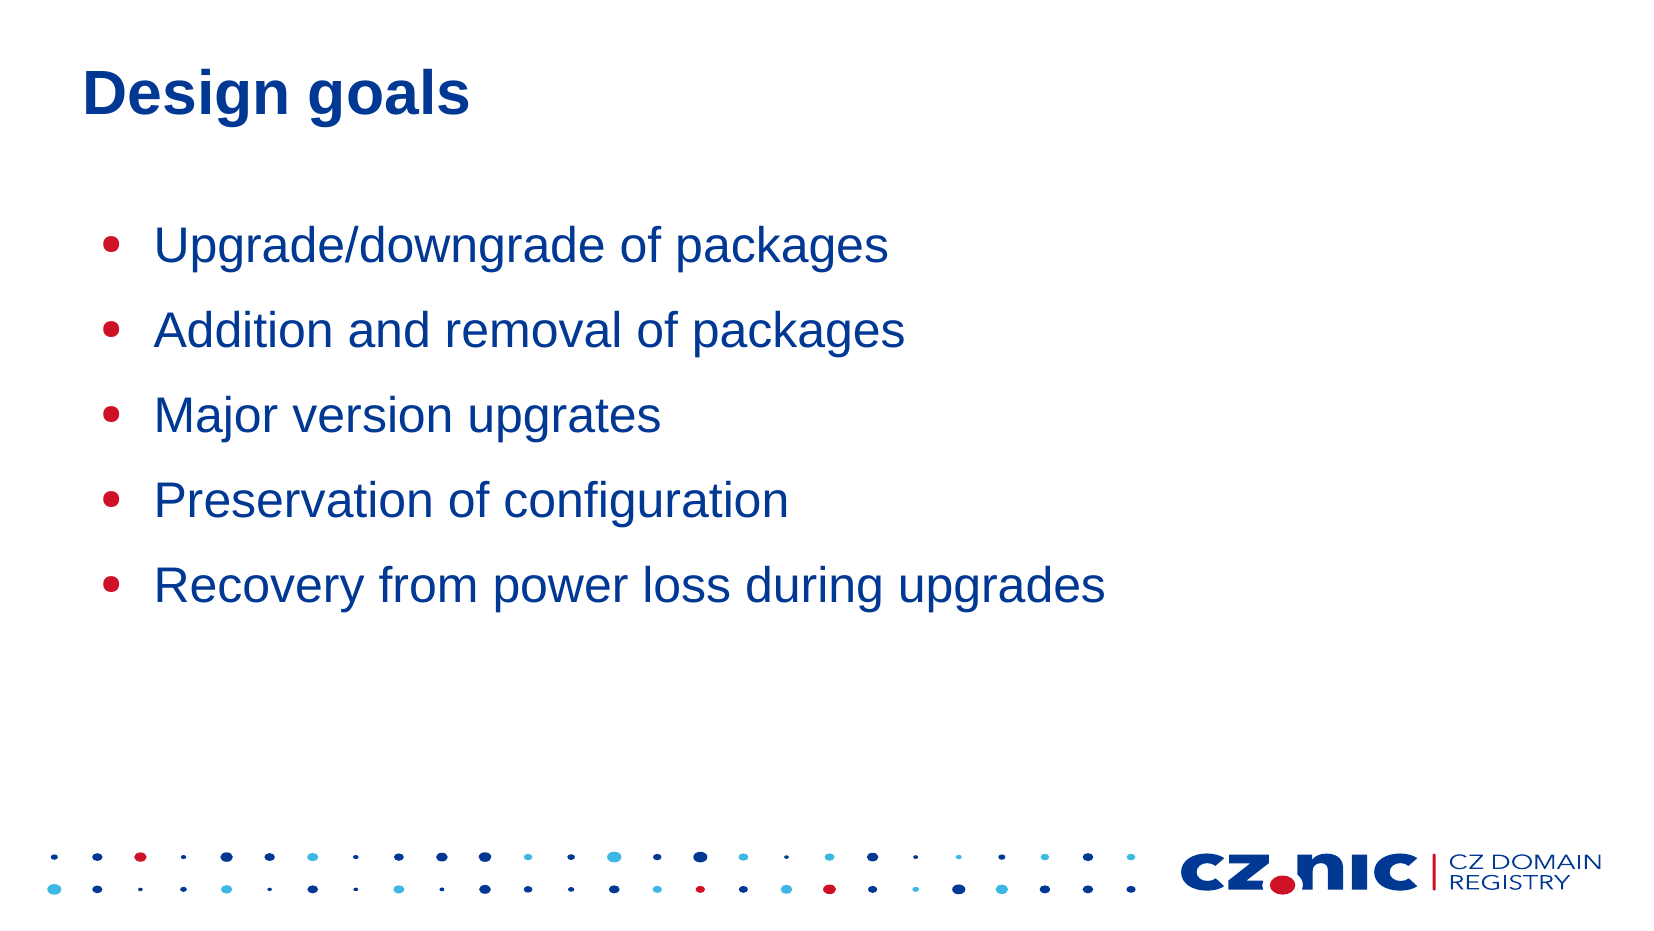

# Design goals
Upgrade/downgrade of packages
Addition and removal of packages
Major version upgrates
Preservation of configuration
Recovery from power loss during upgrades